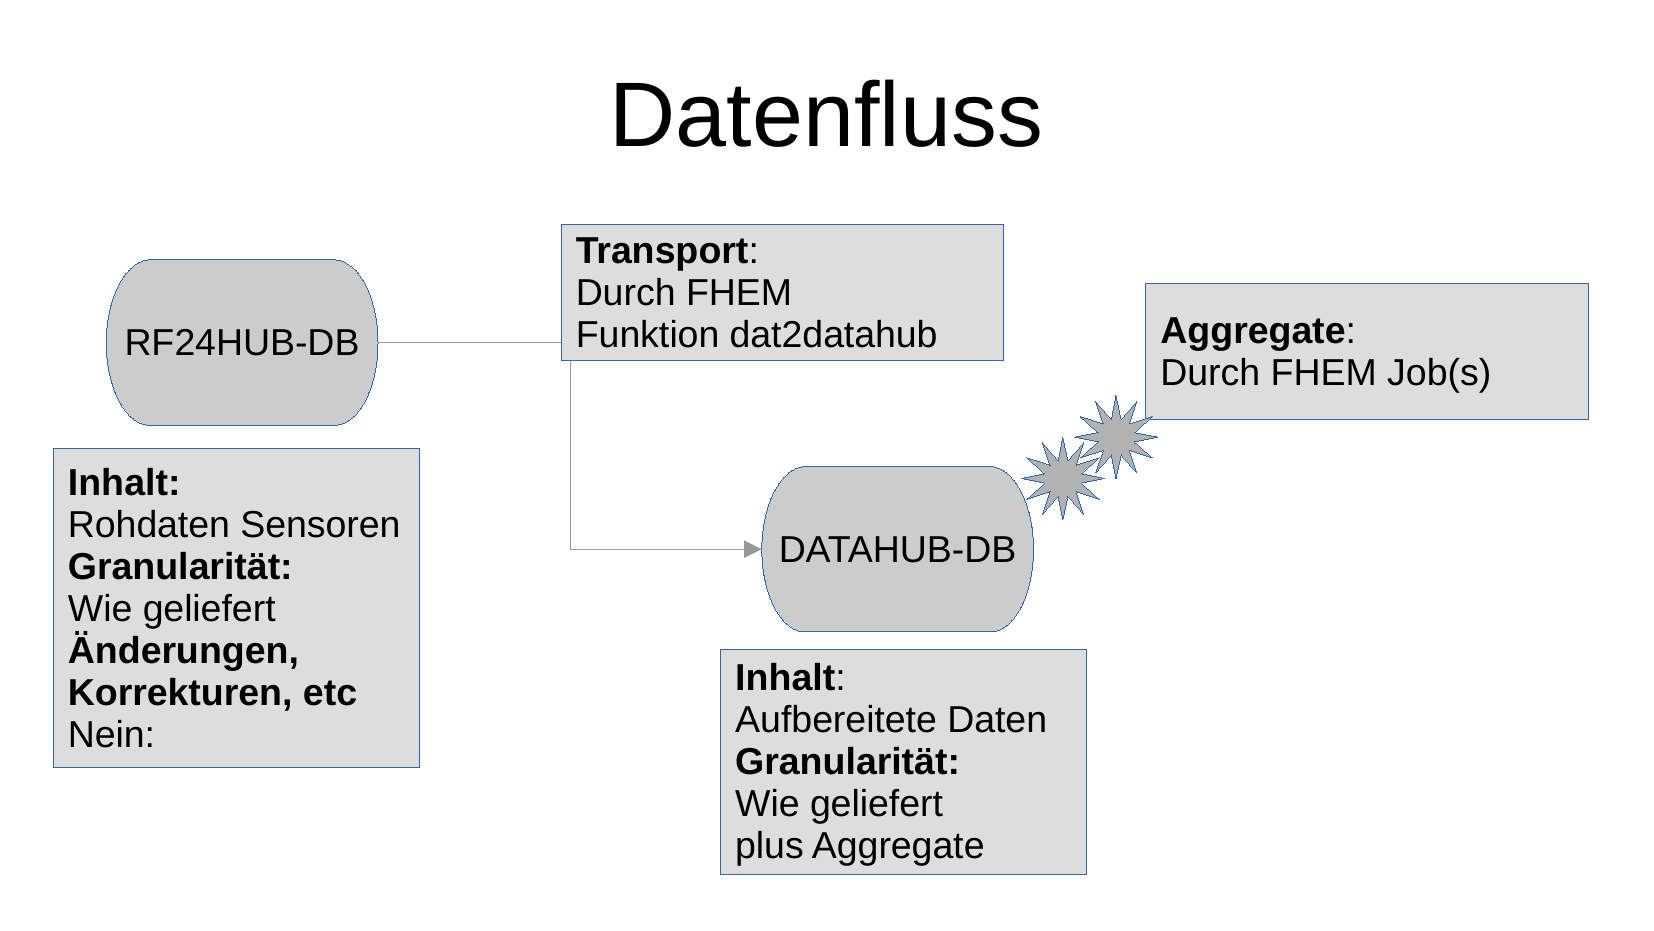

# Datenfluss
Transport:
Durch FHEM
Funktion dat2datahub
RF24HUB-DB
Aggregate:
Durch FHEM Job(s)
Inhalt:
Rohdaten Sensoren
Granularität:
Wie geliefert
Änderungen,
Korrekturen, etc
Nein:
DATAHUB-DB
Inhalt:
Aufbereitete Daten
Granularität:
Wie geliefert
plus Aggregate